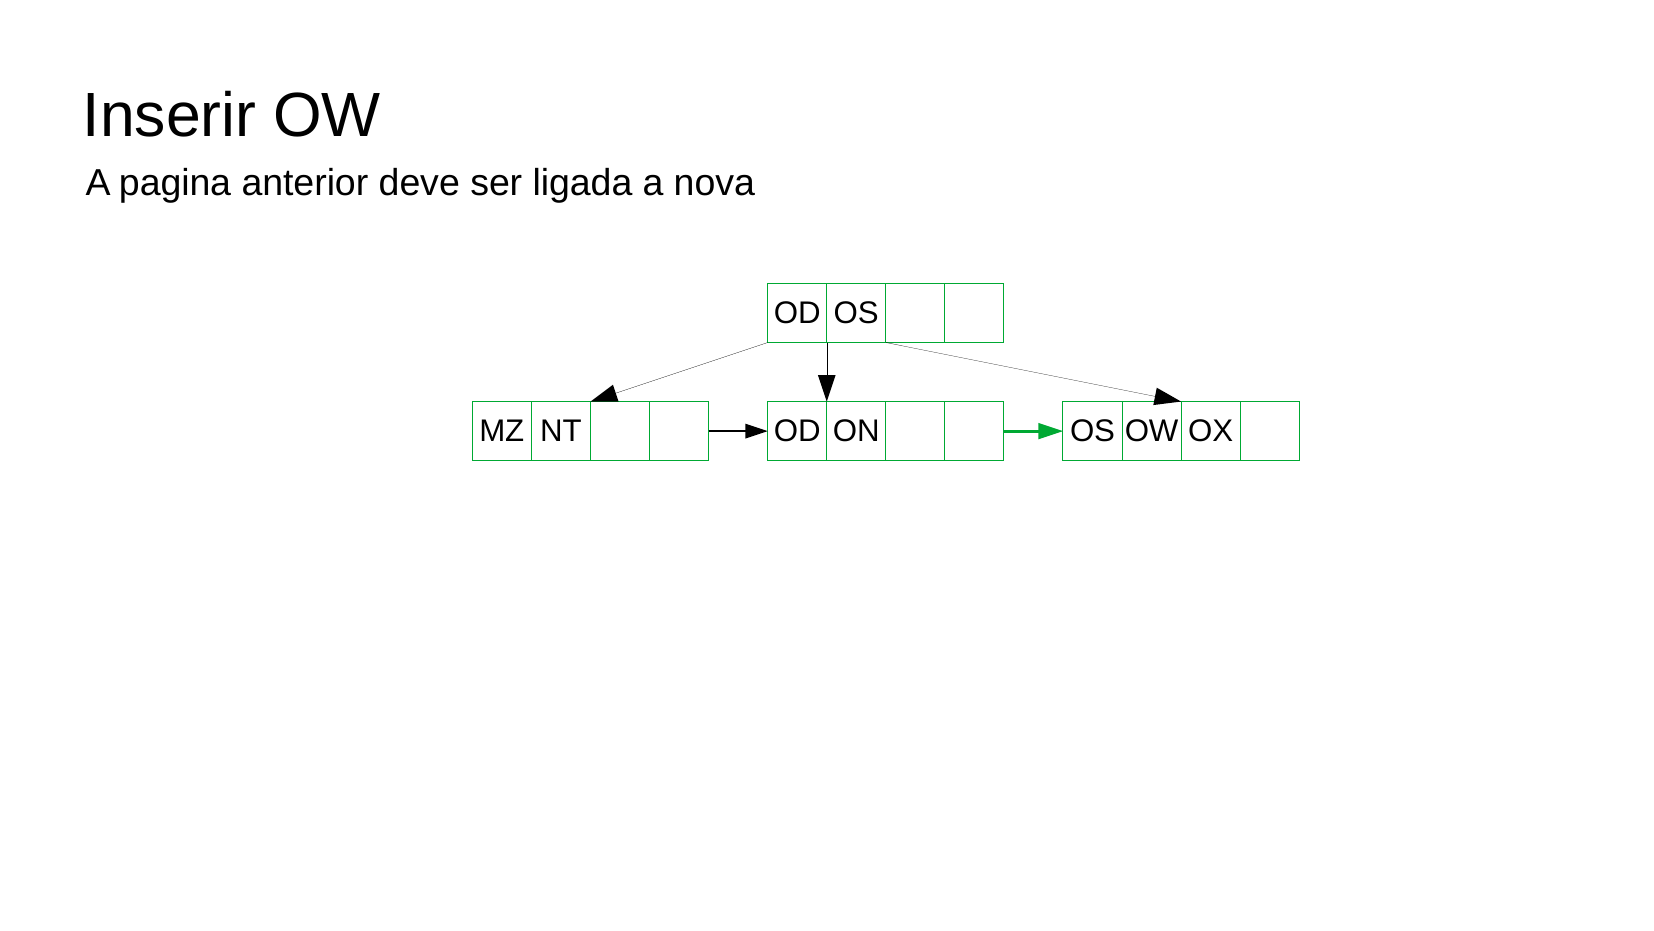

# Inserir OW
A pagina anterior deve ser ligada a nova
OD
OS
MZ
NT
OD
ON
OS
OW
OX